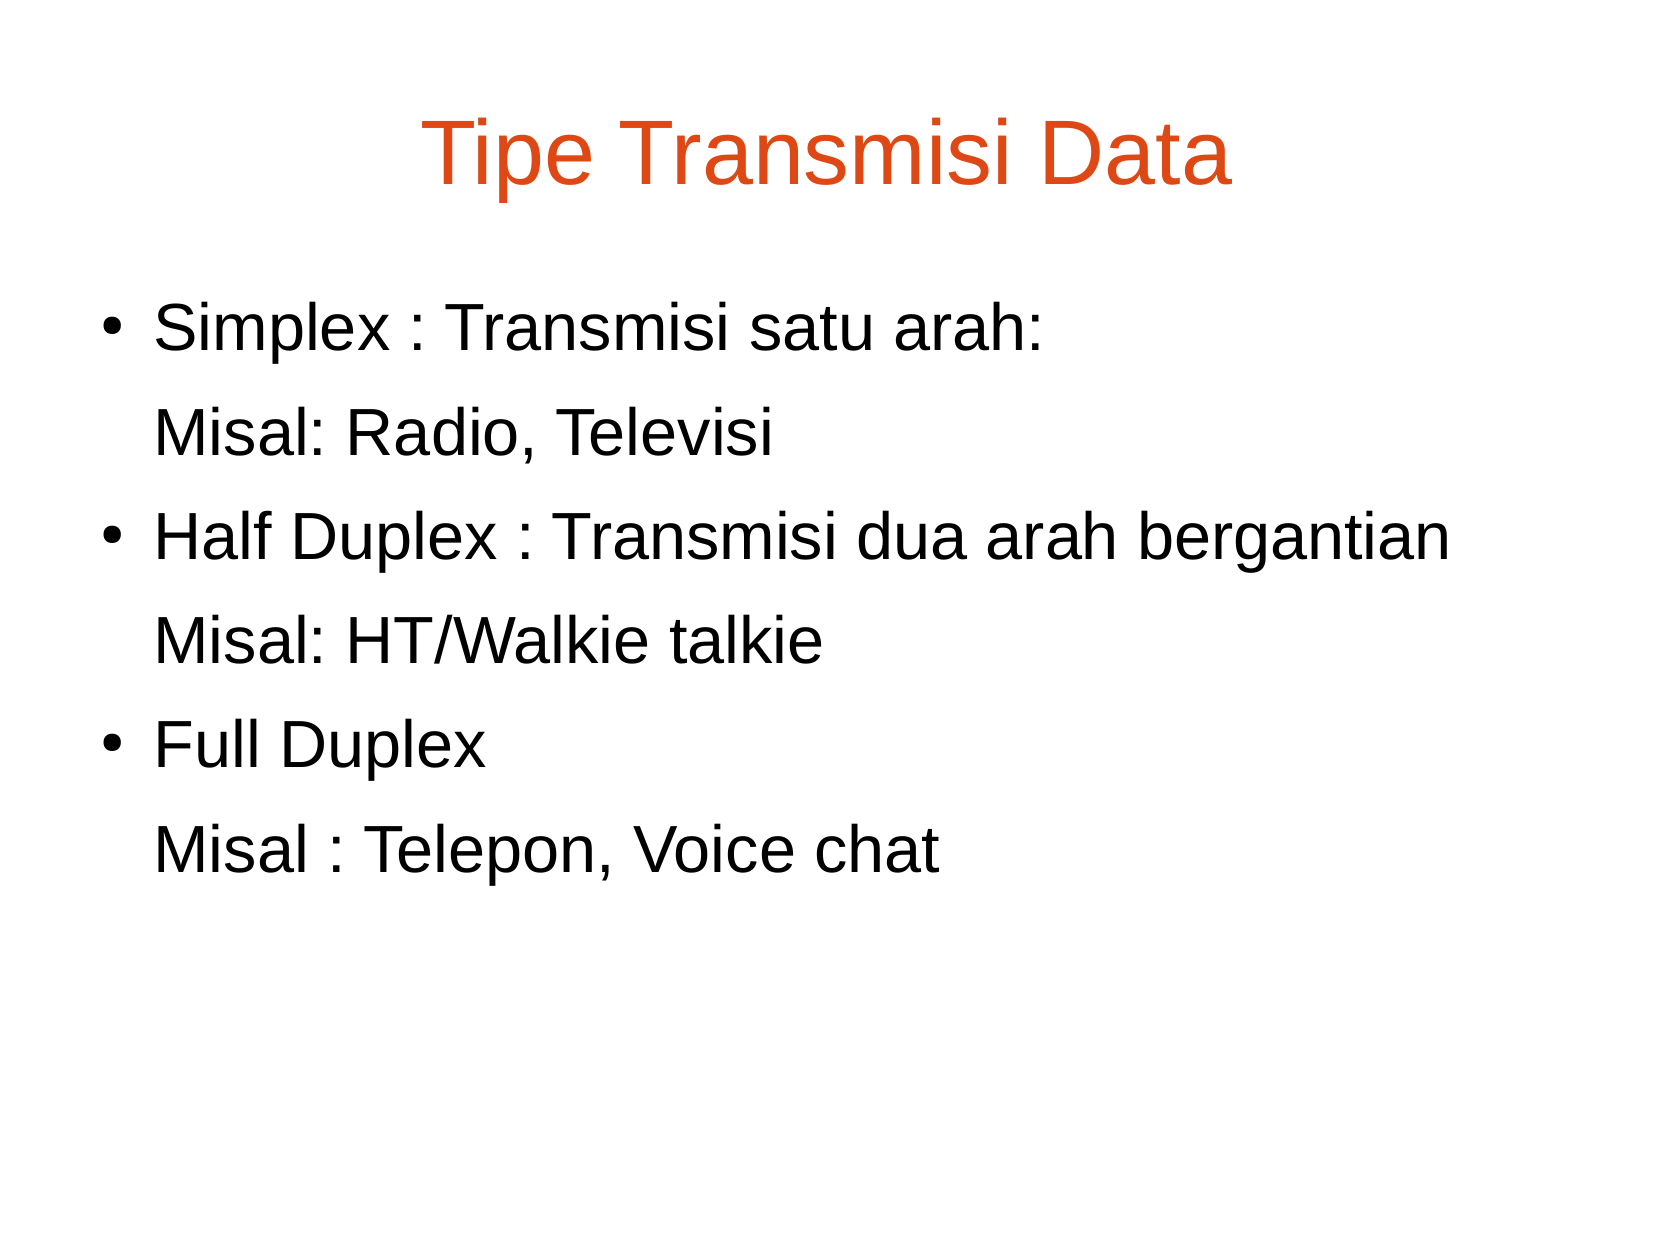

# Tipe Transmisi Data
Simplex : Transmisi satu arah:
Misal: Radio, Televisi
Half Duplex : Transmisi dua arah bergantian
Misal: HT/Walkie talkie
Full Duplex
Misal : Telepon, Voice chat